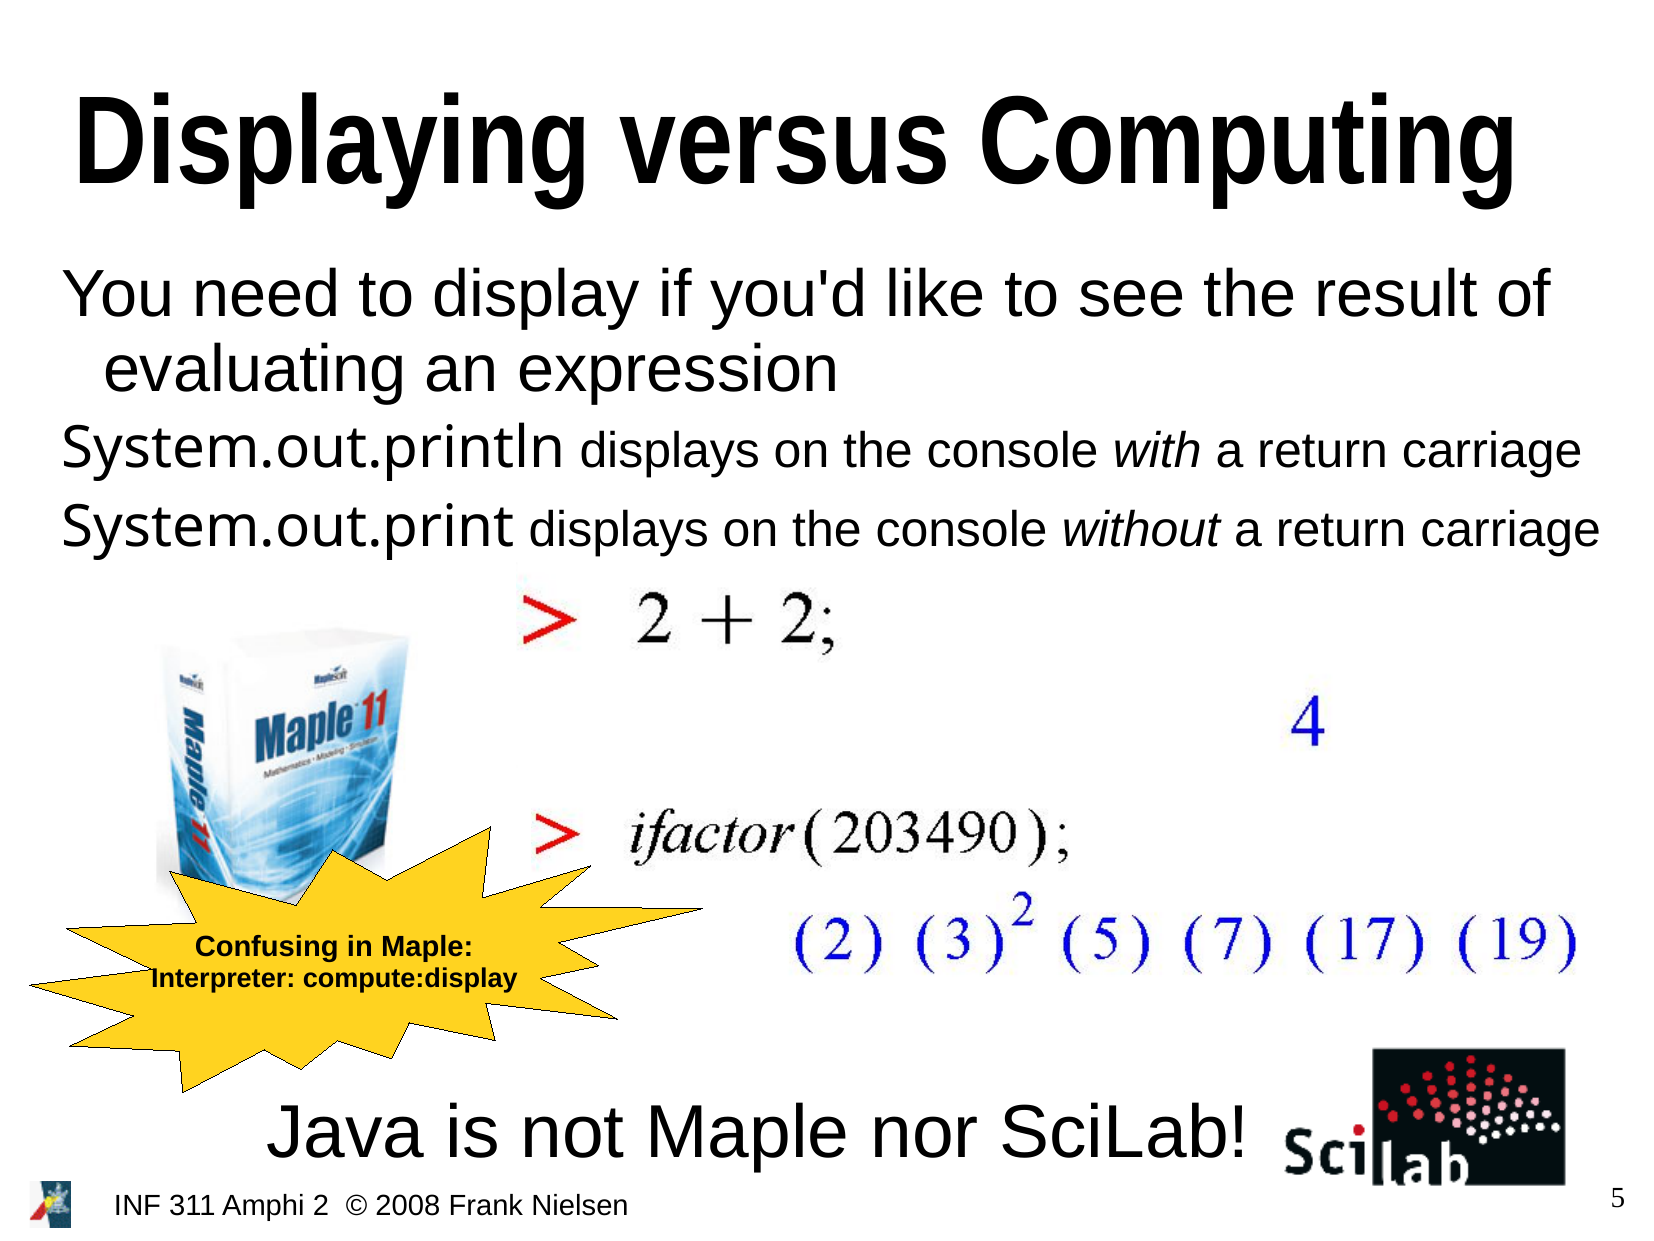

Displaying versus Computing
 You need to display if you'd like to see the result of
 evaluating an expression
 System.out.println displays on the console with a return carriage
 System.out.print displays on the console without a return carriage
Confusing in Maple:
Interpreter: compute:display
Java is not Maple nor SciLab!